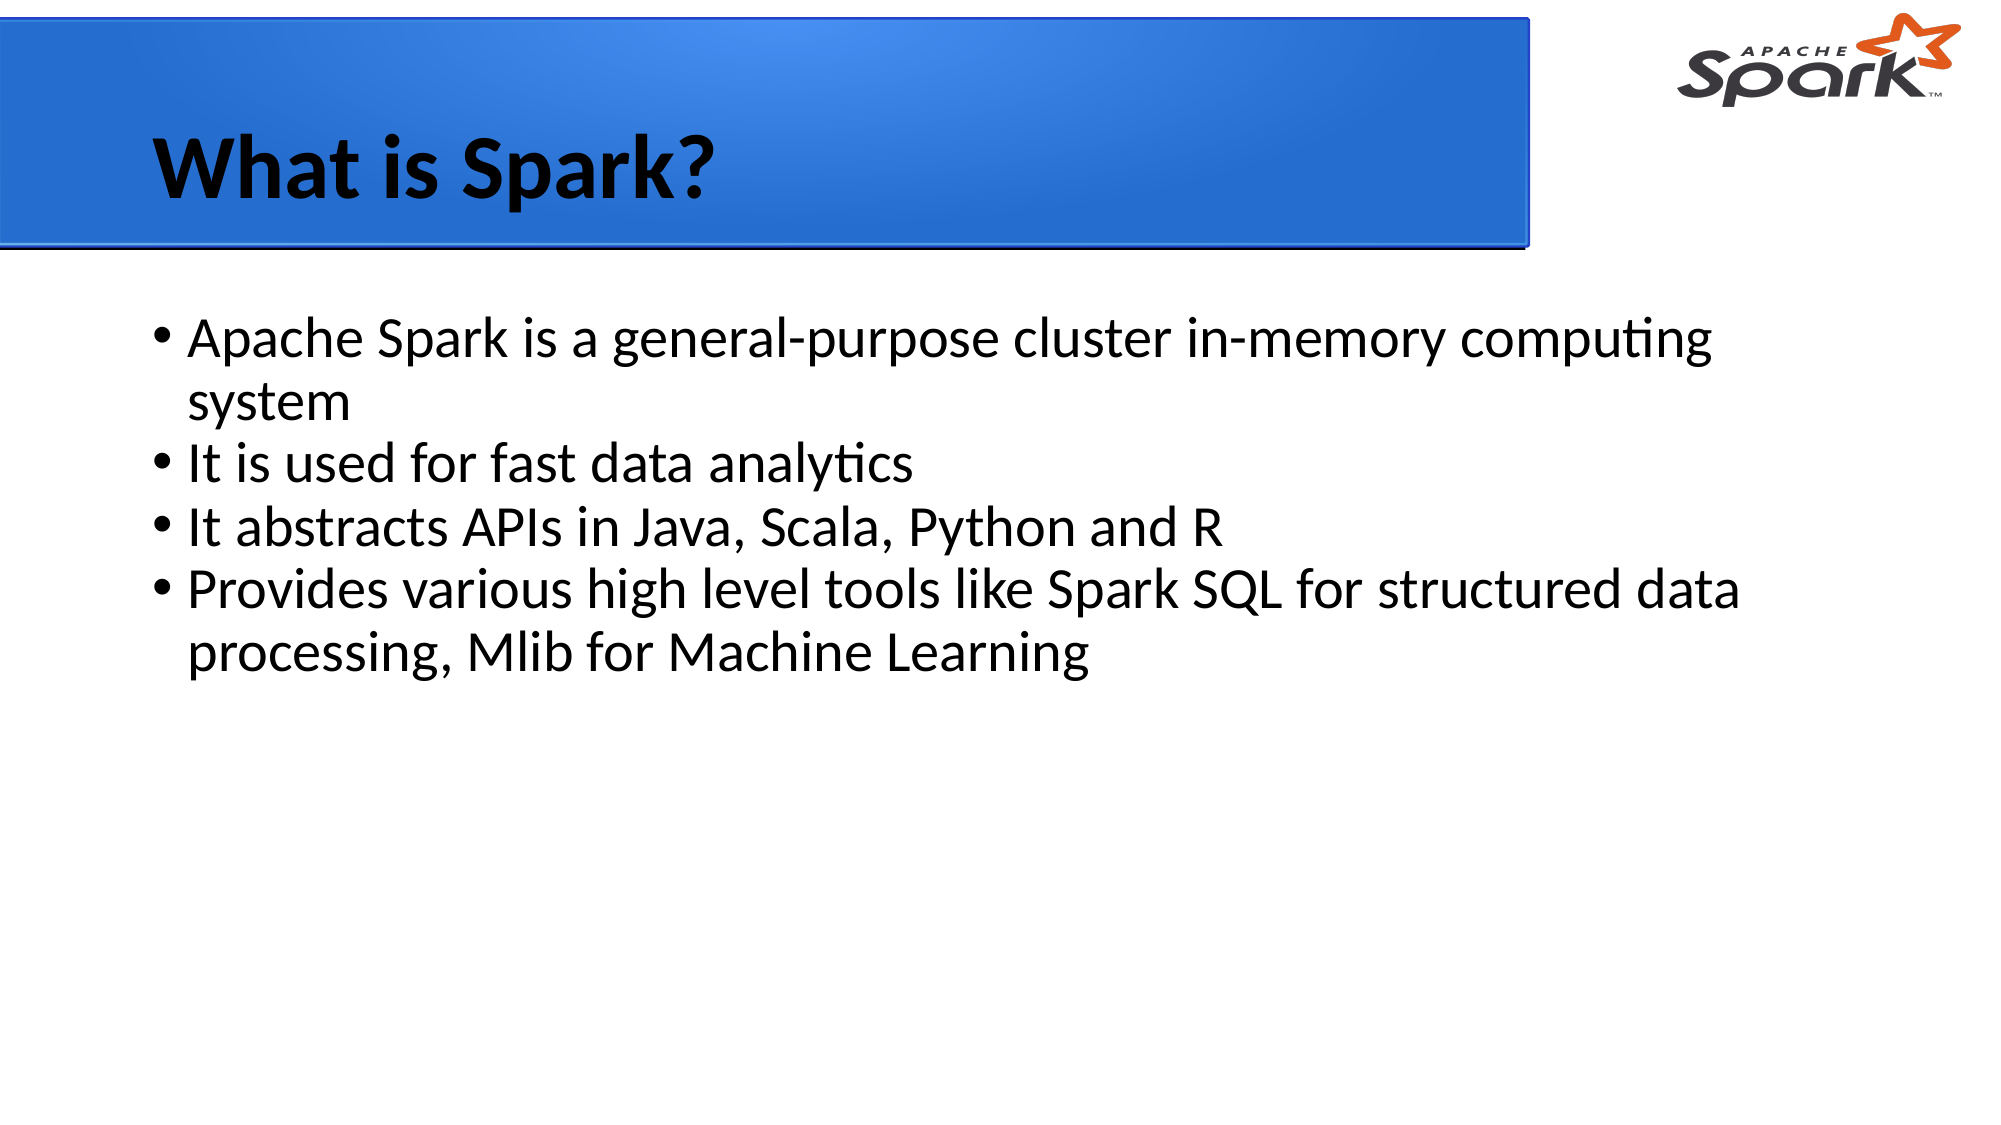

What is Spark?
Apache Spark is a general-purpose cluster in-memory computing system
It is used for fast data analytics
It abstracts APIs in Java, Scala, Python and R
Provides various high level tools like Spark SQL for structured data processing, Mlib for Machine Learning